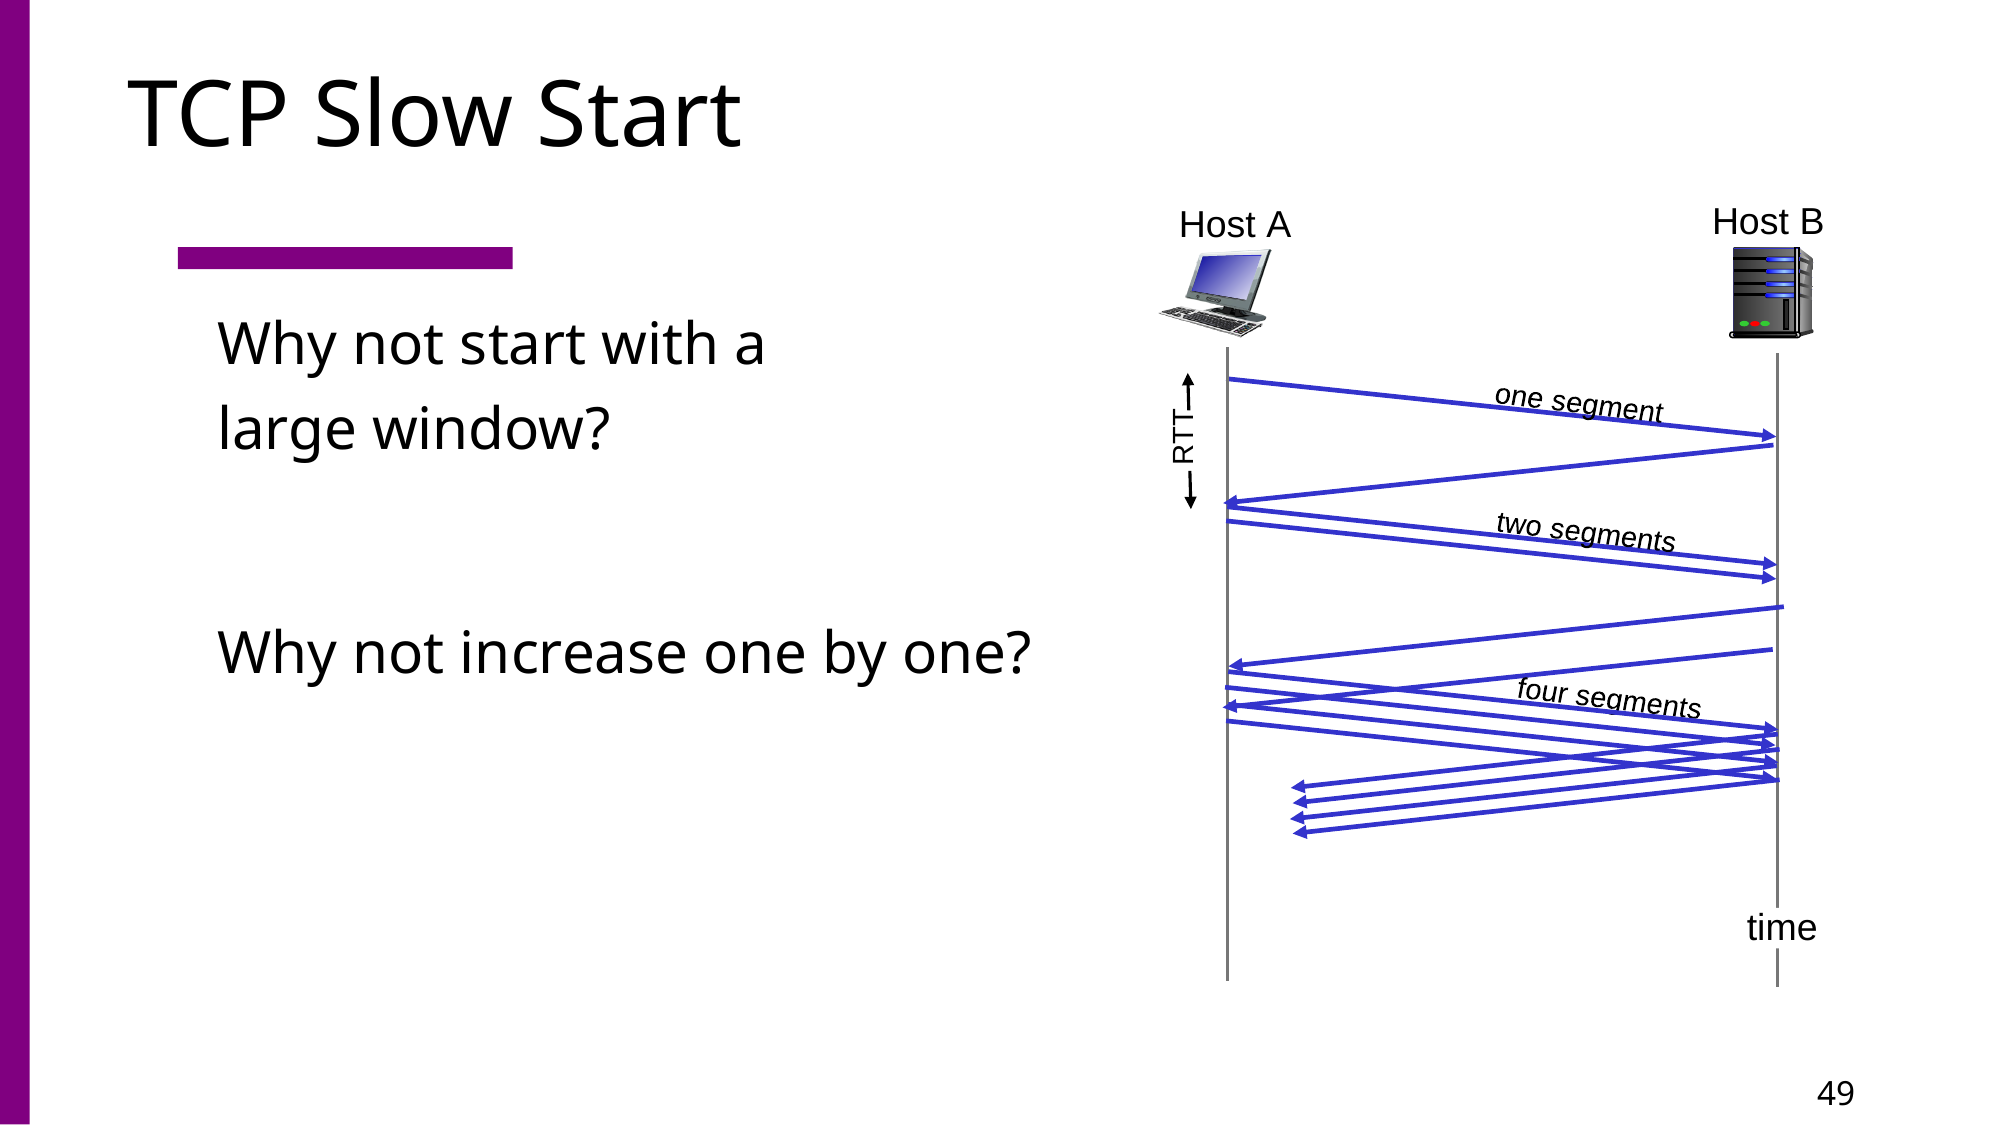

# TCP Slow Start
Host B
Host A
Why not start with a
large window?
Why not increase one by one?
one segment
RTT
two segments
four segments
time